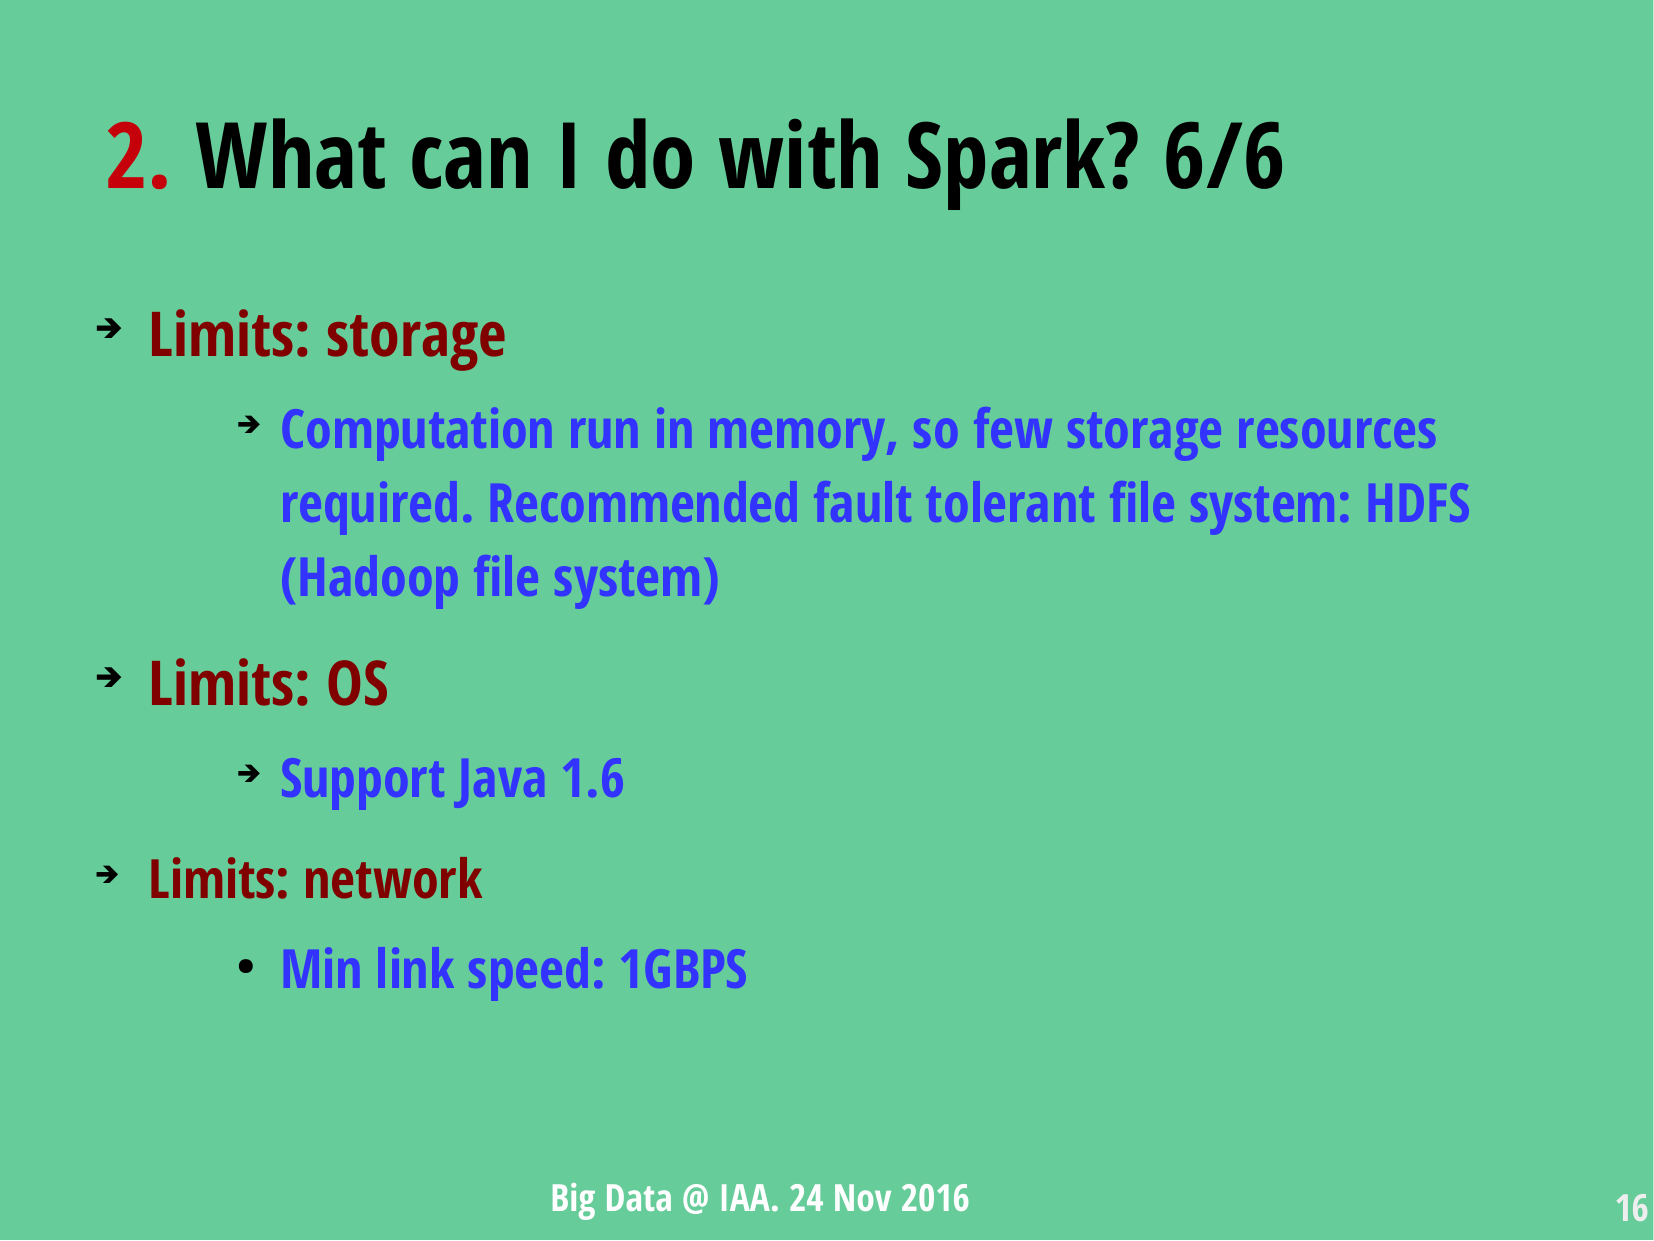

# 2. What can I do with Spark? 6/6
Limits: storage
Computation run in memory, so few storage resources required. Recommended fault tolerant file system: HDFS (Hadoop file system)
Limits: OS
Support Java 1.6
Limits: network
Min link speed: 1GBPS
Big Data @ IAA. 24 Nov 2016
16